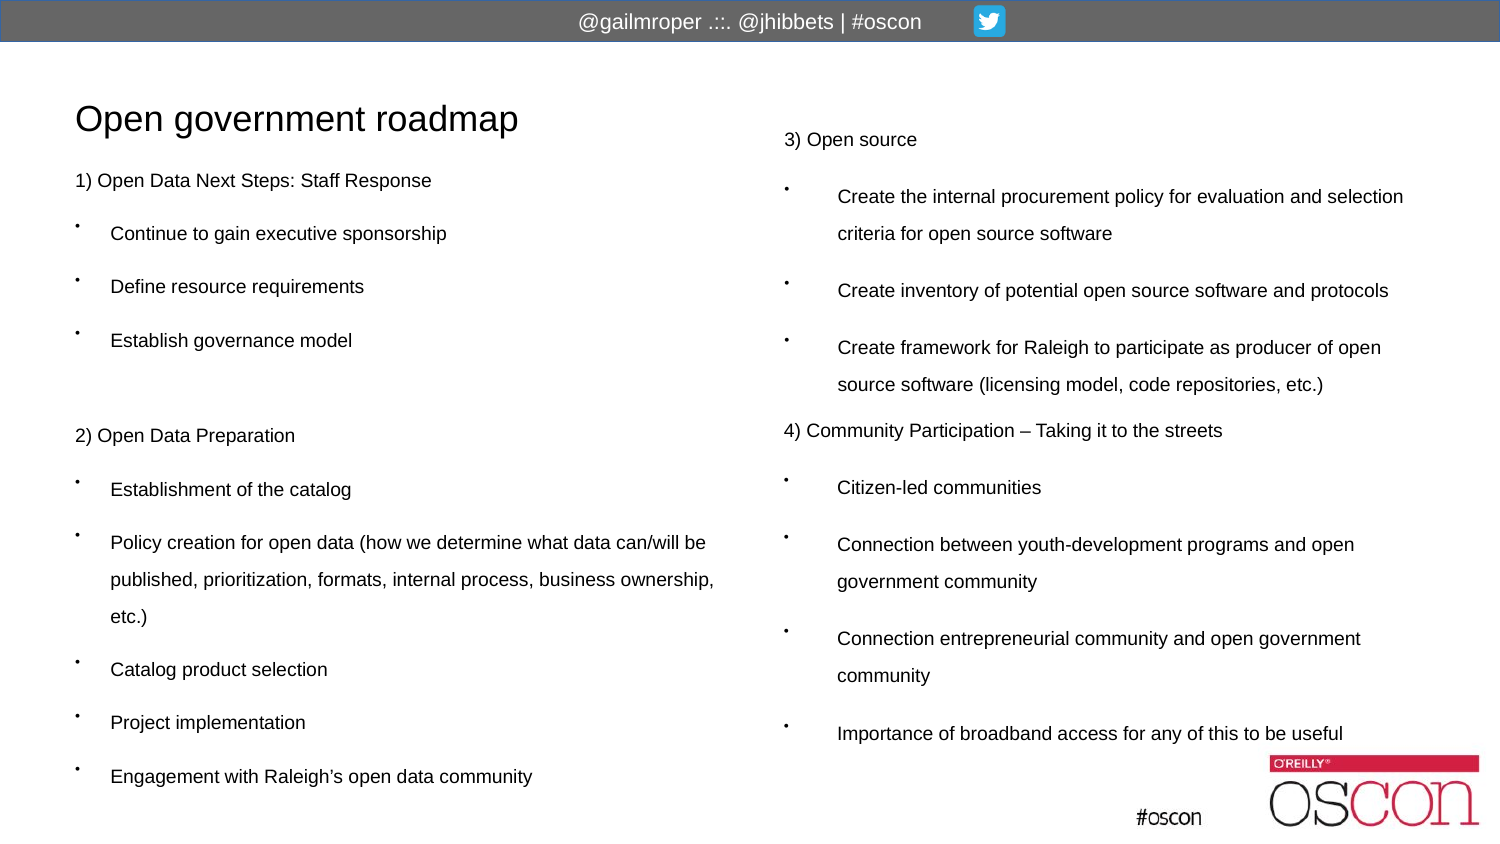

# Open government roadmap
3) Open source
Create the internal procurement policy for evaluation and selection criteria for open source software
Create inventory of potential open source software and protocols
Create framework for Raleigh to participate as producer of open source software (licensing model, code repositories, etc.)
1) Open Data Next Steps: Staff Response
Continue to gain executive sponsorship
Define resource requirements
Establish governance model
4) Community Participation – Taking it to the streets
Citizen-led communities
Connection between youth-development programs and open government community
Connection entrepreneurial community and open government community
Importance of broadband access for any of this to be useful
2) Open Data Preparation
Establishment of the catalog
Policy creation for open data (how we determine what data can/will be published, prioritization, formats, internal process, business ownership, etc.)
Catalog product selection
Project implementation
Engagement with Raleigh’s open data community